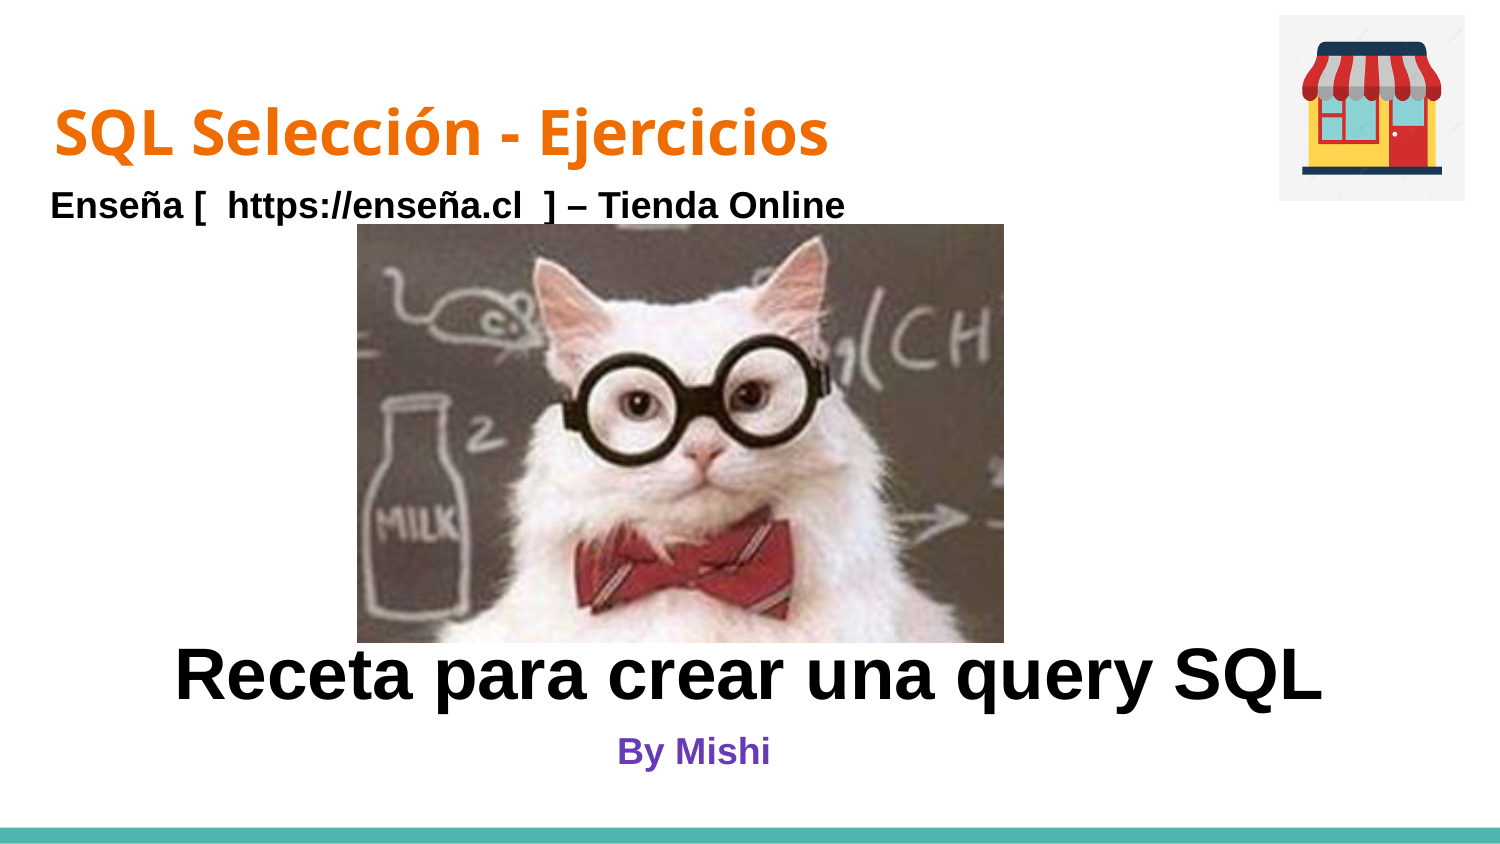

# SQL Selección - Ejercicios
Enseña [ https://enseña.cl ] – Tienda Online
Receta para crear una query SQL
By Mishi